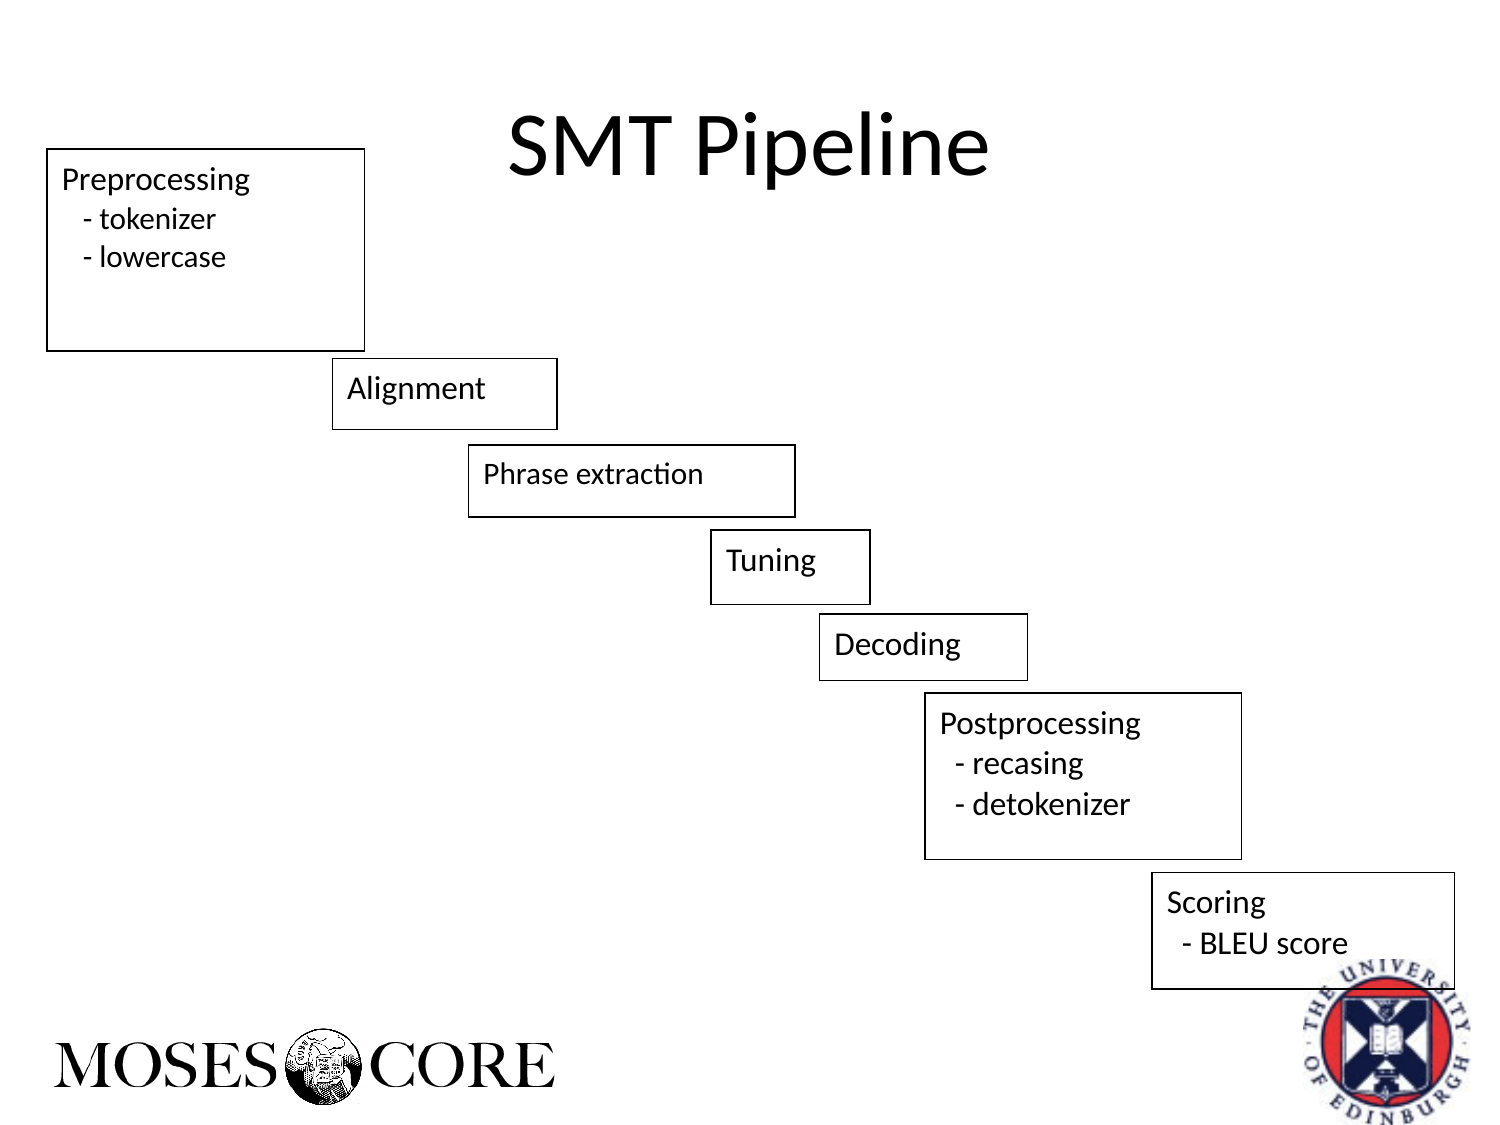

# SMT Pipeline
Preprocessing
 - tokenizer
 - lowercase
Alignment
Phrase extraction
Tuning
Decoding
Postprocessing
 - recasing
 - detokenizer
Scoring
 - BLEU score